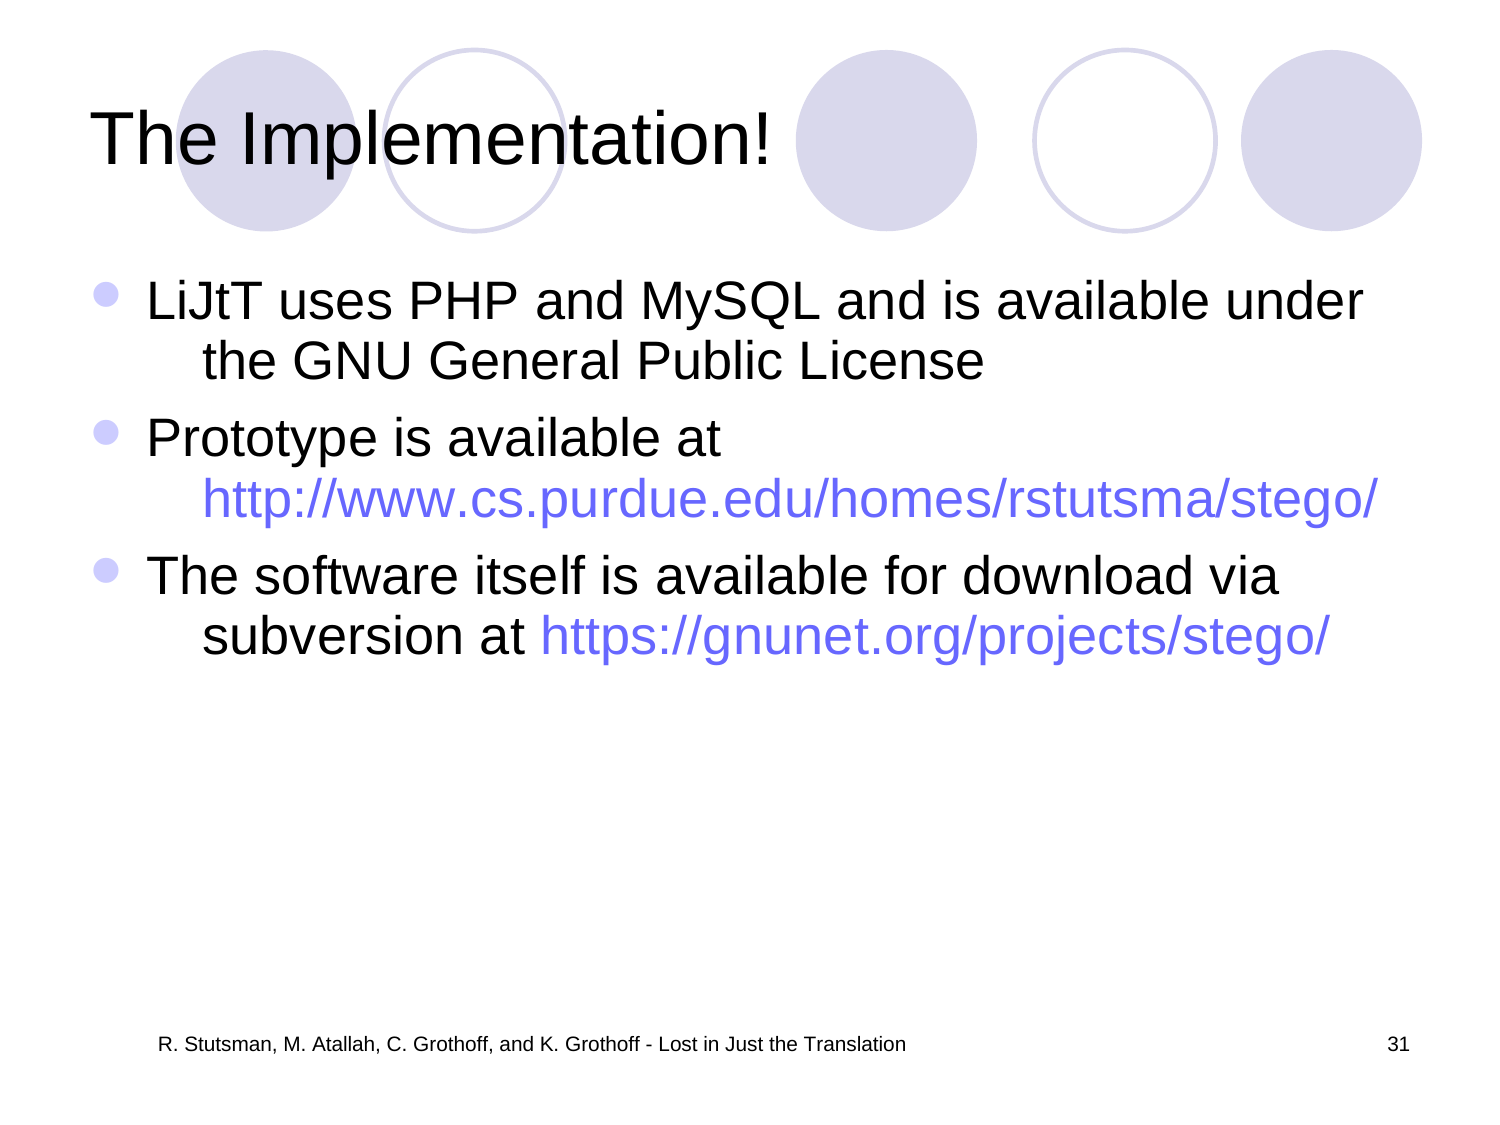

# The Implementation!
LiJtT uses PHP and MySQL and is available under the GNU General Public License
Prototype is available at http://www.cs.purdue.edu/homes/rstutsma/stego/
The software itself is available for download via subversion at https://gnunet.org/projects/stego/
R. Stutsman, M. Atallah, C. Grothoff, and K. Grothoff - Lost in Just the Translation
31